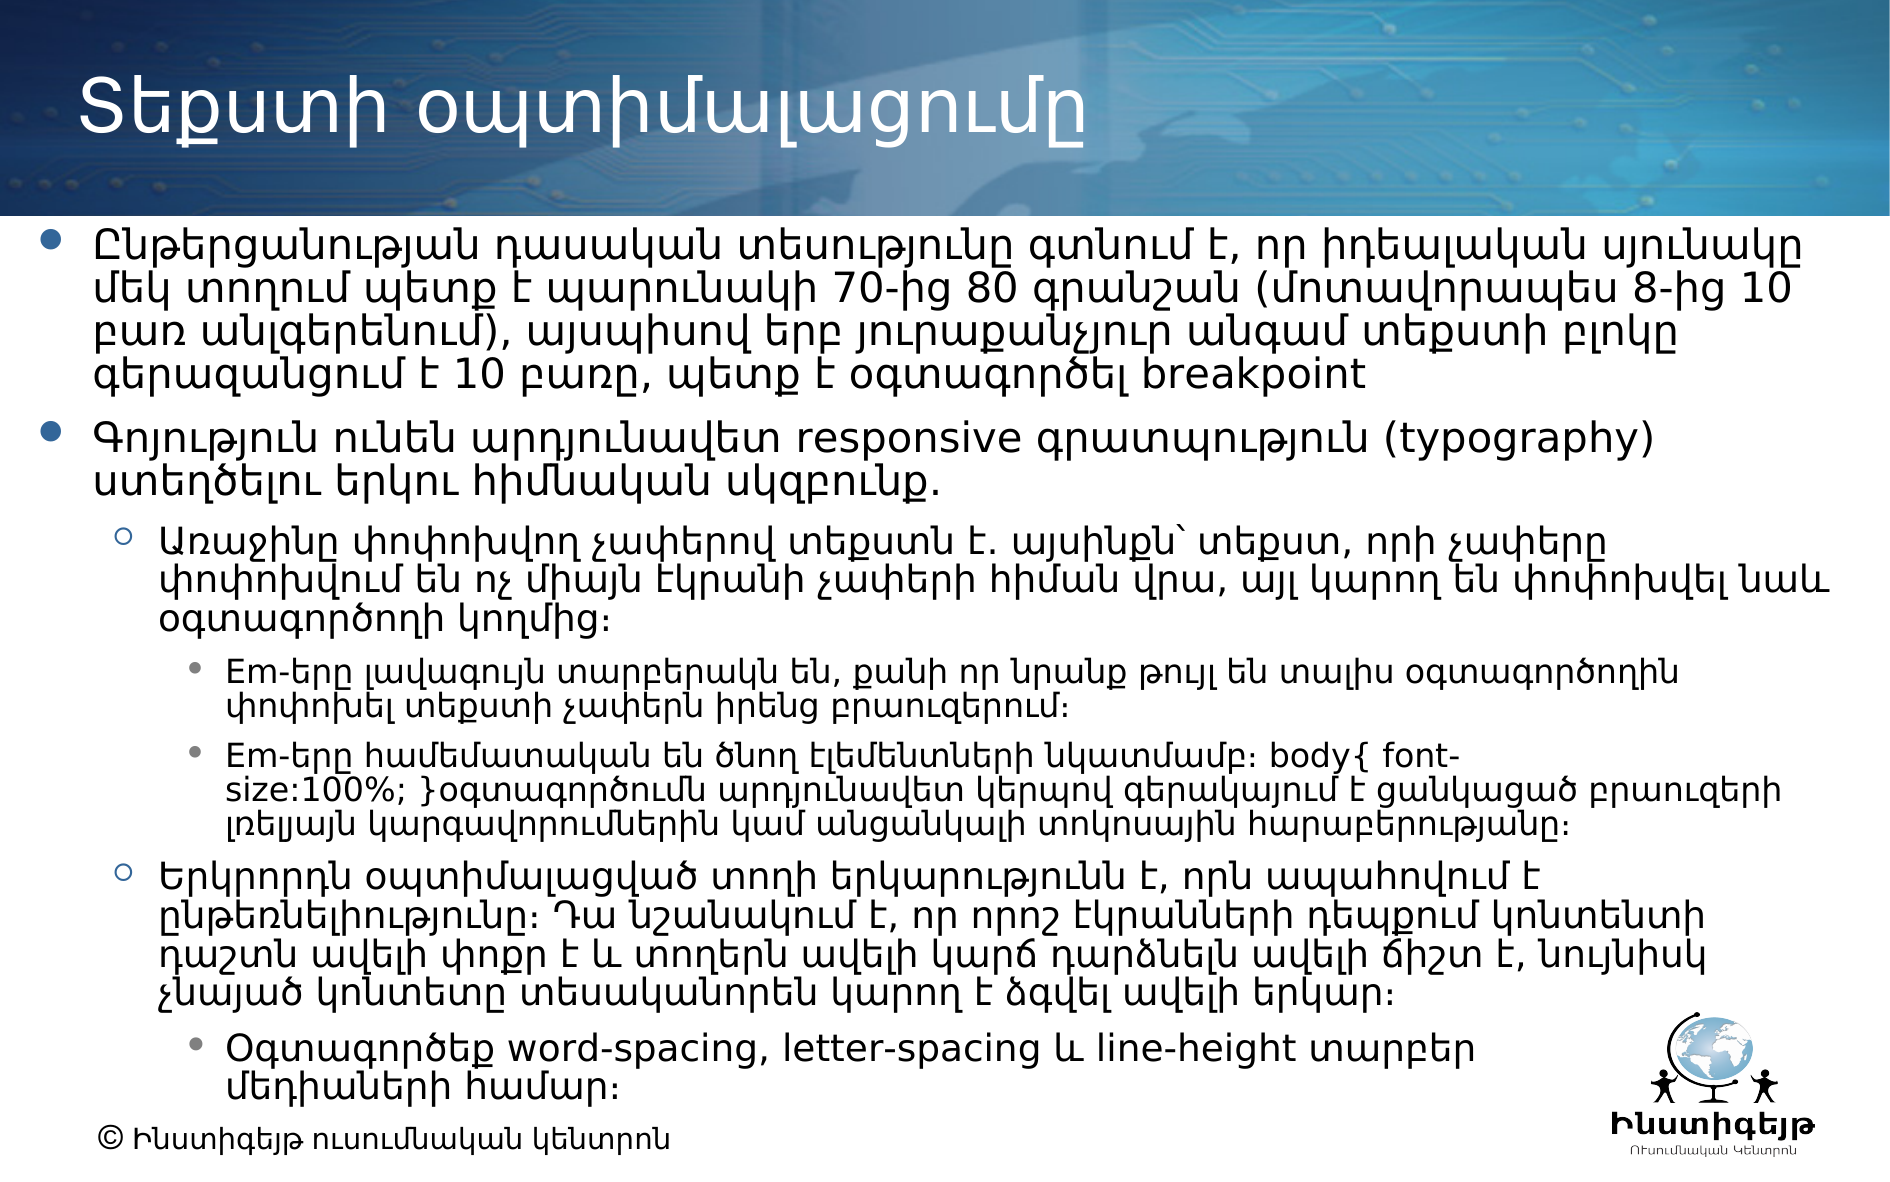

Տեքստի օպտիմալացումը
# Ընթերցանության դասական տեսությունը գտնում է, որ իդեալական սյունակը մեկ տողում պետք է պարունակի 70-ից 80 գրանշան (մոտավորապես 8-ից 10 բառ անլգերենում), այսպիսով երբ յուրաքանչյուր անգամ տեքստի բլոկը գերազանցում է 10 բառը, պետք է օգտագործել breakpoint
Գոյություն ունեն արդյունավետ responsive գրատպություն (typography) ստեղծելու երկու հիմնական սկզբունք․
Առաջինը փոփոխվող չափերով տեքստն է․ այսինքն՝ տեքստ, որի չափերը փոփոխվում են ոչ միայն էկրանի չափերի հիման վրա, այլ կարող են փոփոխվել նաև օգտագործողի կողմից։
Em-երը լավագույն տարբերակն են, քանի որ նրանք թույլ են տալիս օգտագործողին փոփոխել տեքստի չափերն իրենց բրաուզերում։
Em-երը համեմատական են ծնող էլեմենտների նկատմամբ։ body{ font-size:100%; }օգտագործումն արդյունավետ կերպով գերակայում է ցանկացած բրաուզերի լռելյայն կարգավորումներին կամ անցանկալի տոկոսային հարաբերությանը։
Երկրորդն օպտիմալացված տողի երկարությունն է, որն ապահովում է ընթեռնելիությունը։ Դա նշանակում է, որ որոշ էկրանների դեպքում կոնտենտի դաշտն ավելի փոքր է և տողերն ավելի կարճ դարձնելն ավելի ճիշտ է, նույնիսկ չնայած կոնտետը տեսականորեն կարող է ձգվել ավելի երկար։
Օգտագործեք word-spacing, letter-spacing և line-height տարբեր
մեդիաների համար։